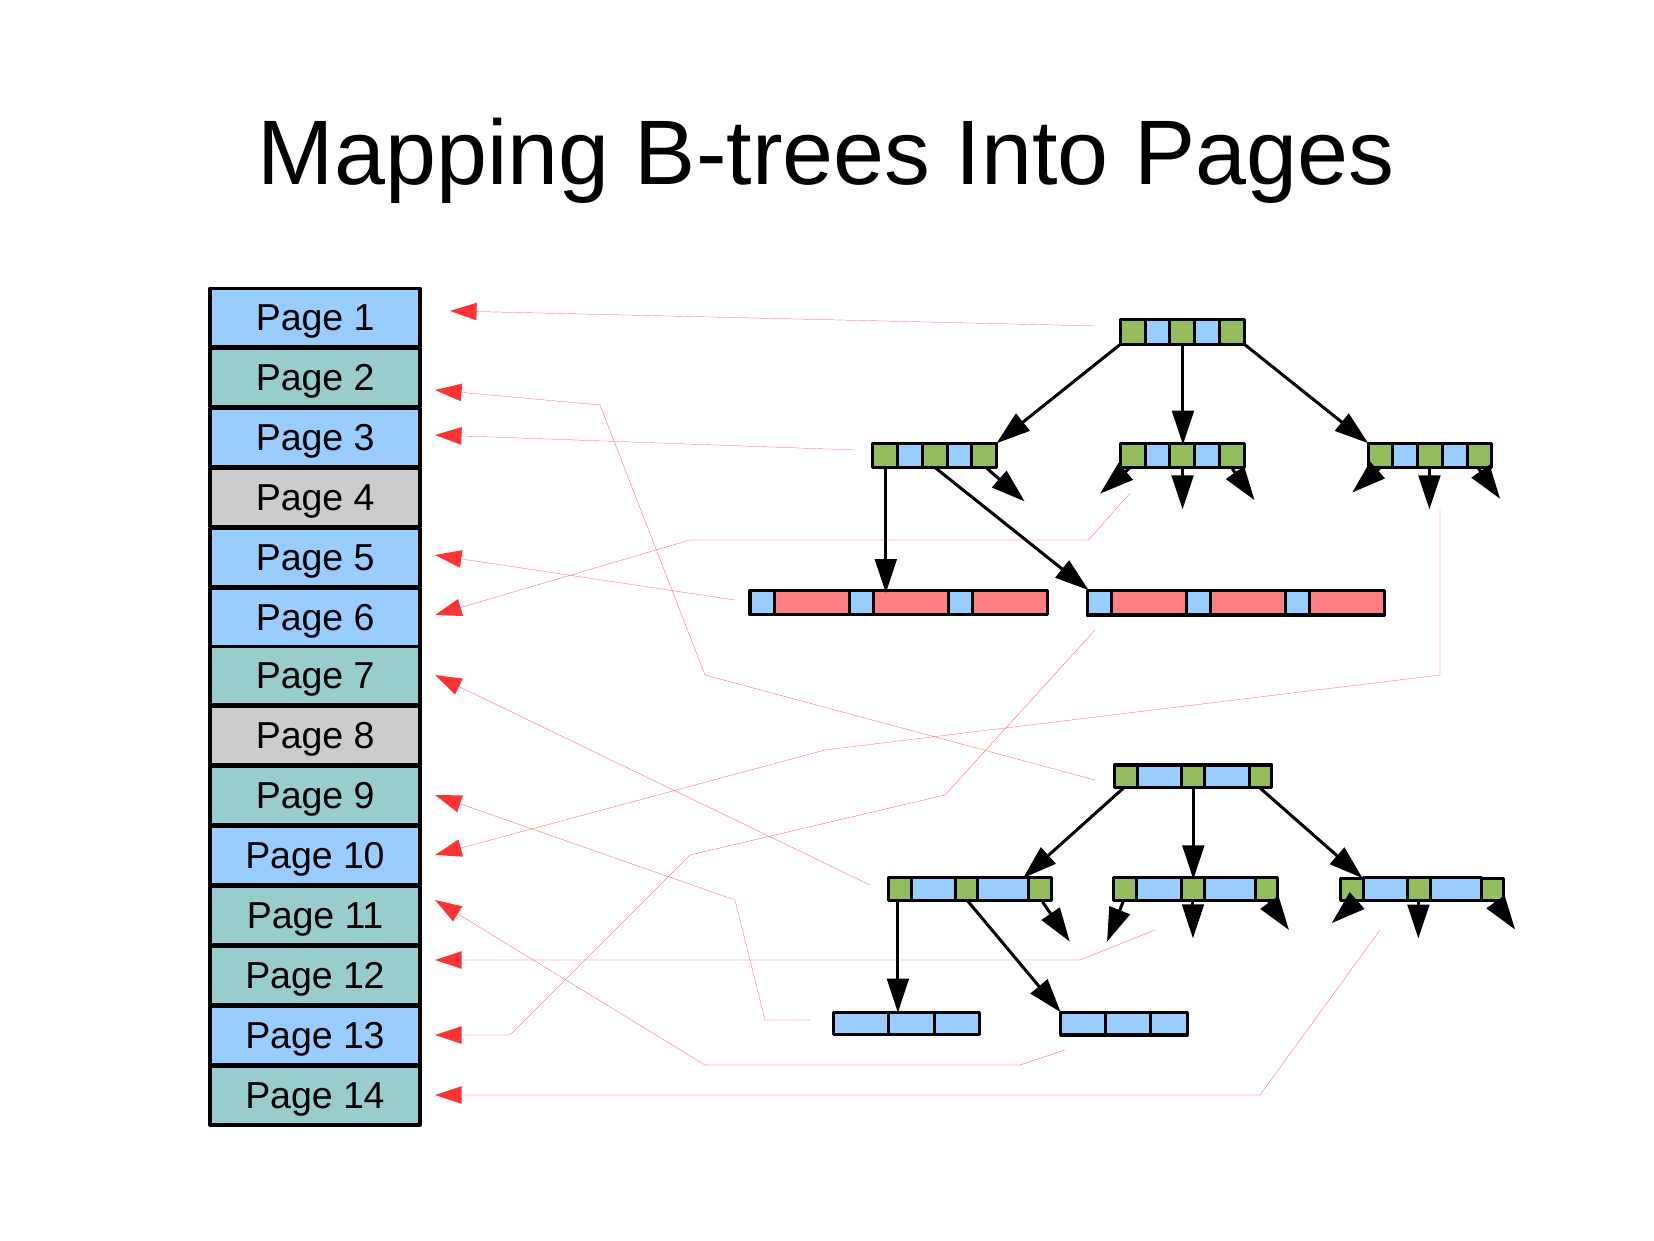

# Mapping B-trees Into Pages
Page 1
Page 2
Page 3
Page 4
Page 5
Page 6
Page 7
Page 8
Page 9
Page 10
Page 11
Page 12
Page 13
Page 14